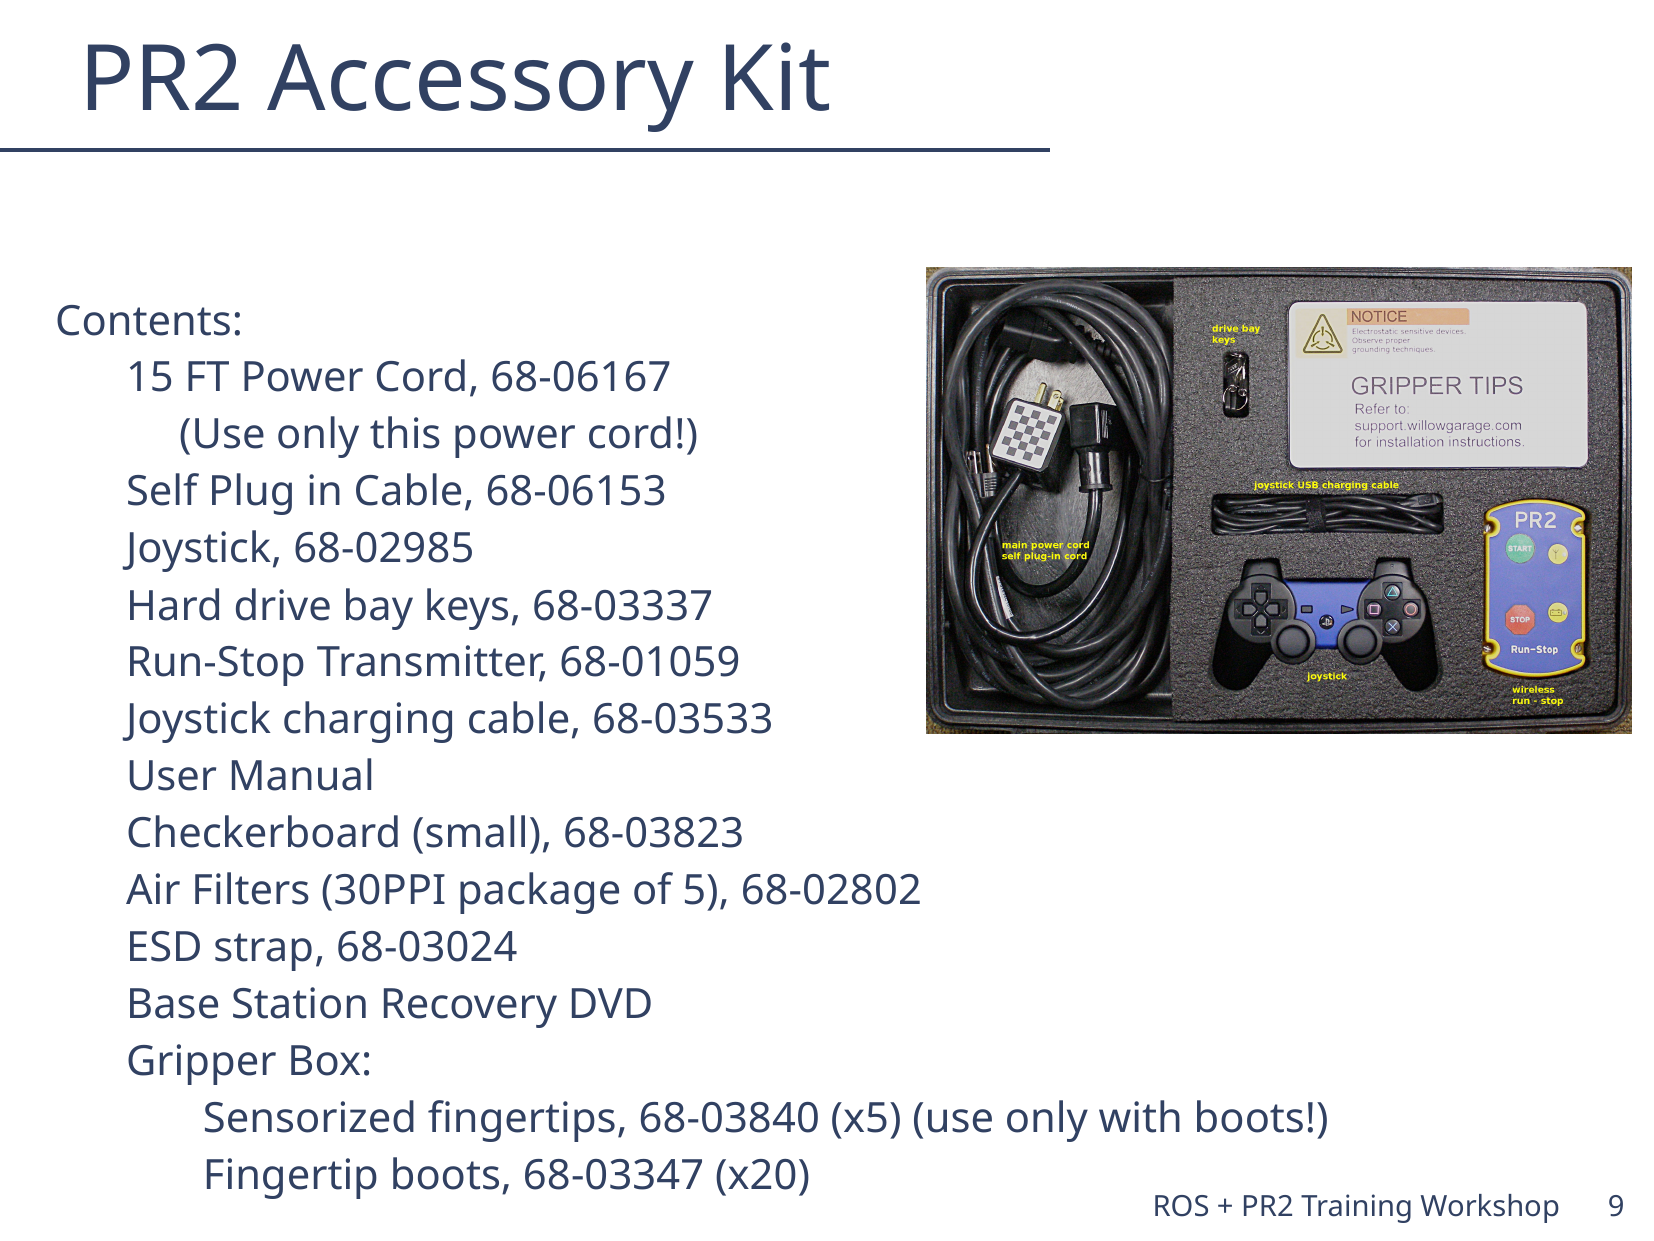

# PR2 Accessory Kit
Contents:
15 FT Power Cord, 68-06167
(Use only this power cord!)
Self Plug in Cable, 68-06153
Joystick, 68-02985
Hard drive bay keys, 68-03337
Run-Stop Transmitter, 68-01059
Joystick charging cable, 68-03533
User Manual
Checkerboard (small), 68-03823
Air Filters (30PPI package of 5), 68-02802
ESD strap, 68-03024
Base Station Recovery DVD
Gripper Box:
Sensorized fingertips, 68-03840 (x5) (use only with boots!)
Fingertip boots, 68-03347 (x20)
- See support.willowgarage.com to order replacement parts.